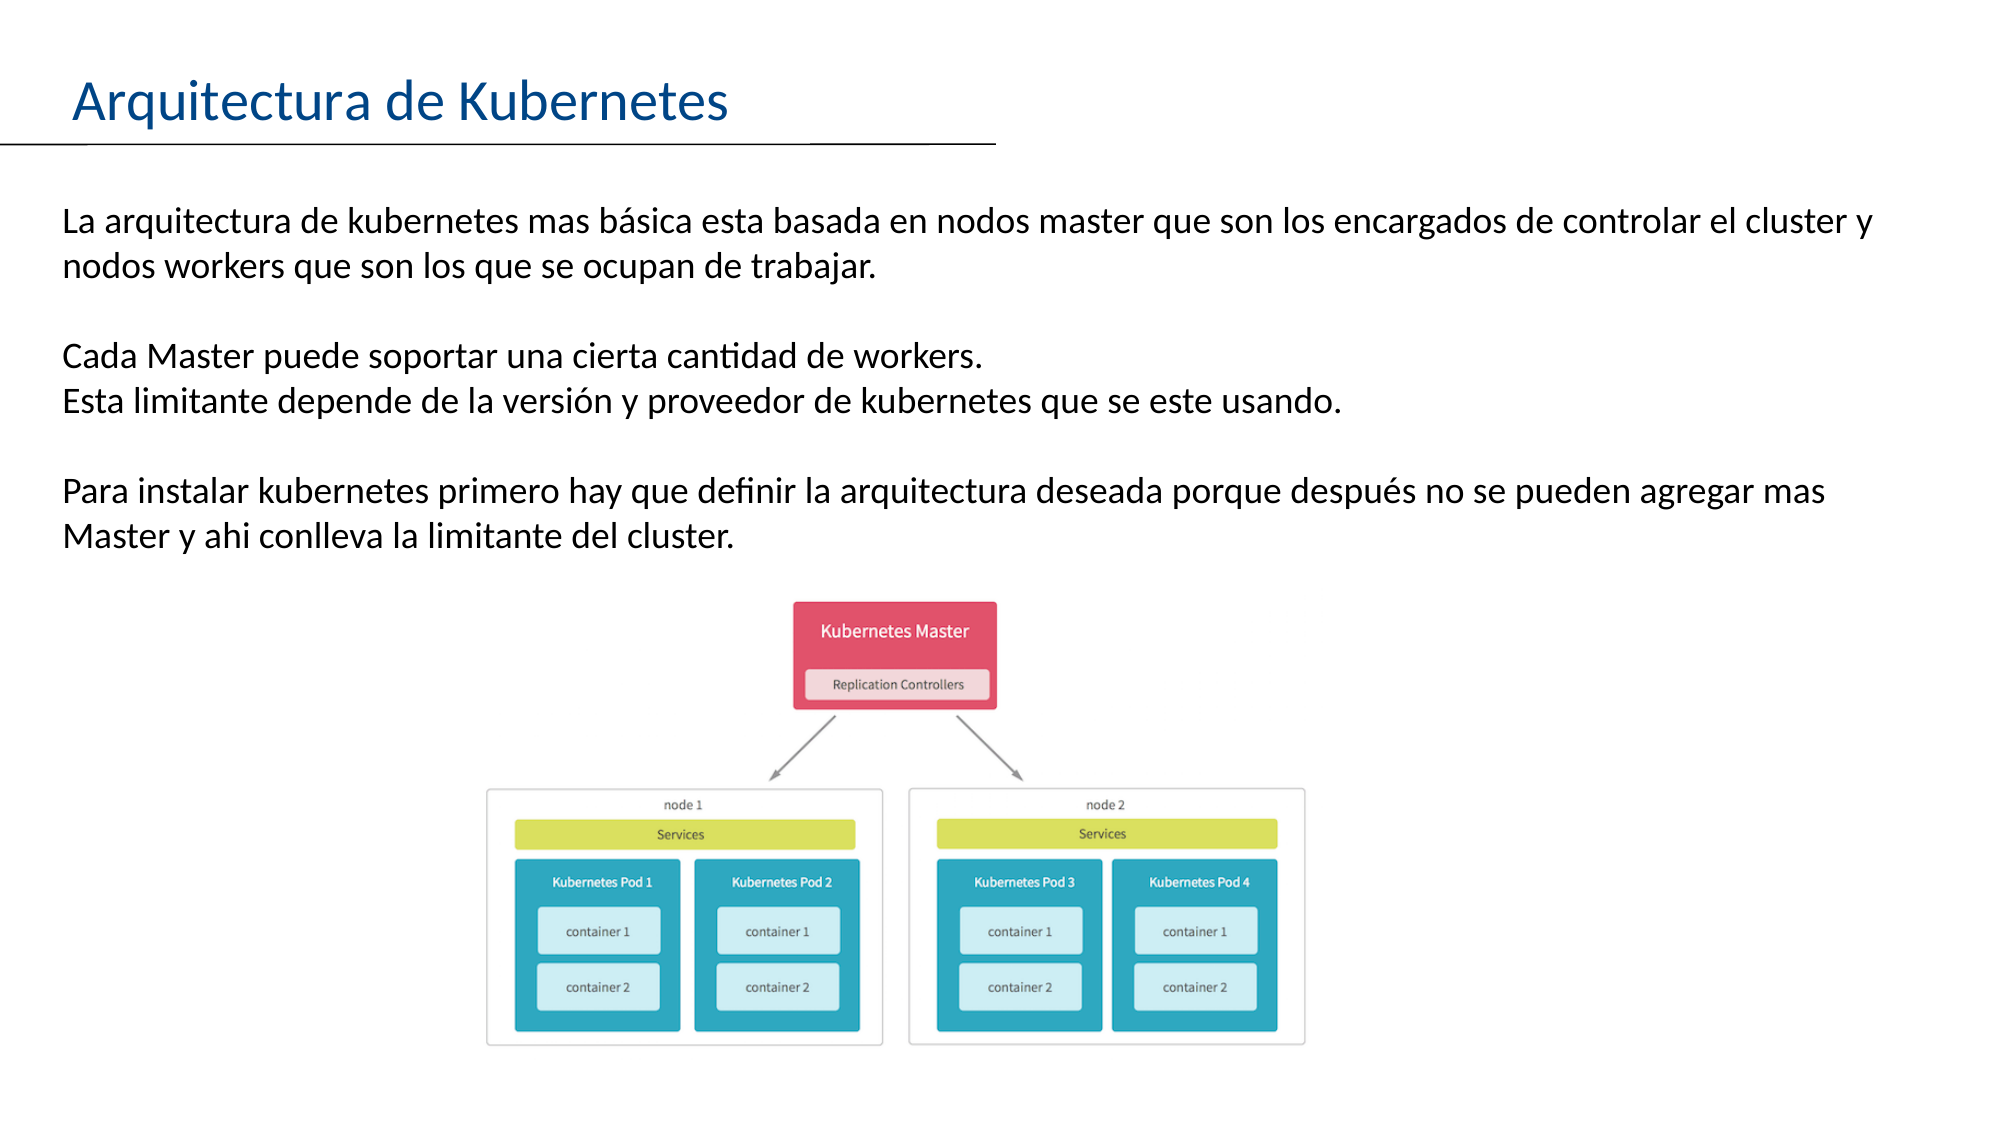

Arquitectura de Kubernetes
La arquitectura de kubernetes mas básica esta basada en nodos master que son los encargados de controlar el cluster y nodos workers que son los que se ocupan de trabajar.
Cada Master puede soportar una cierta cantidad de workers.
Esta limitante depende de la versión y proveedor de kubernetes que se este usando.
Para instalar kubernetes primero hay que definir la arquitectura deseada porque después no se pueden agregar mas Master y ahi conlleva la limitante del cluster.